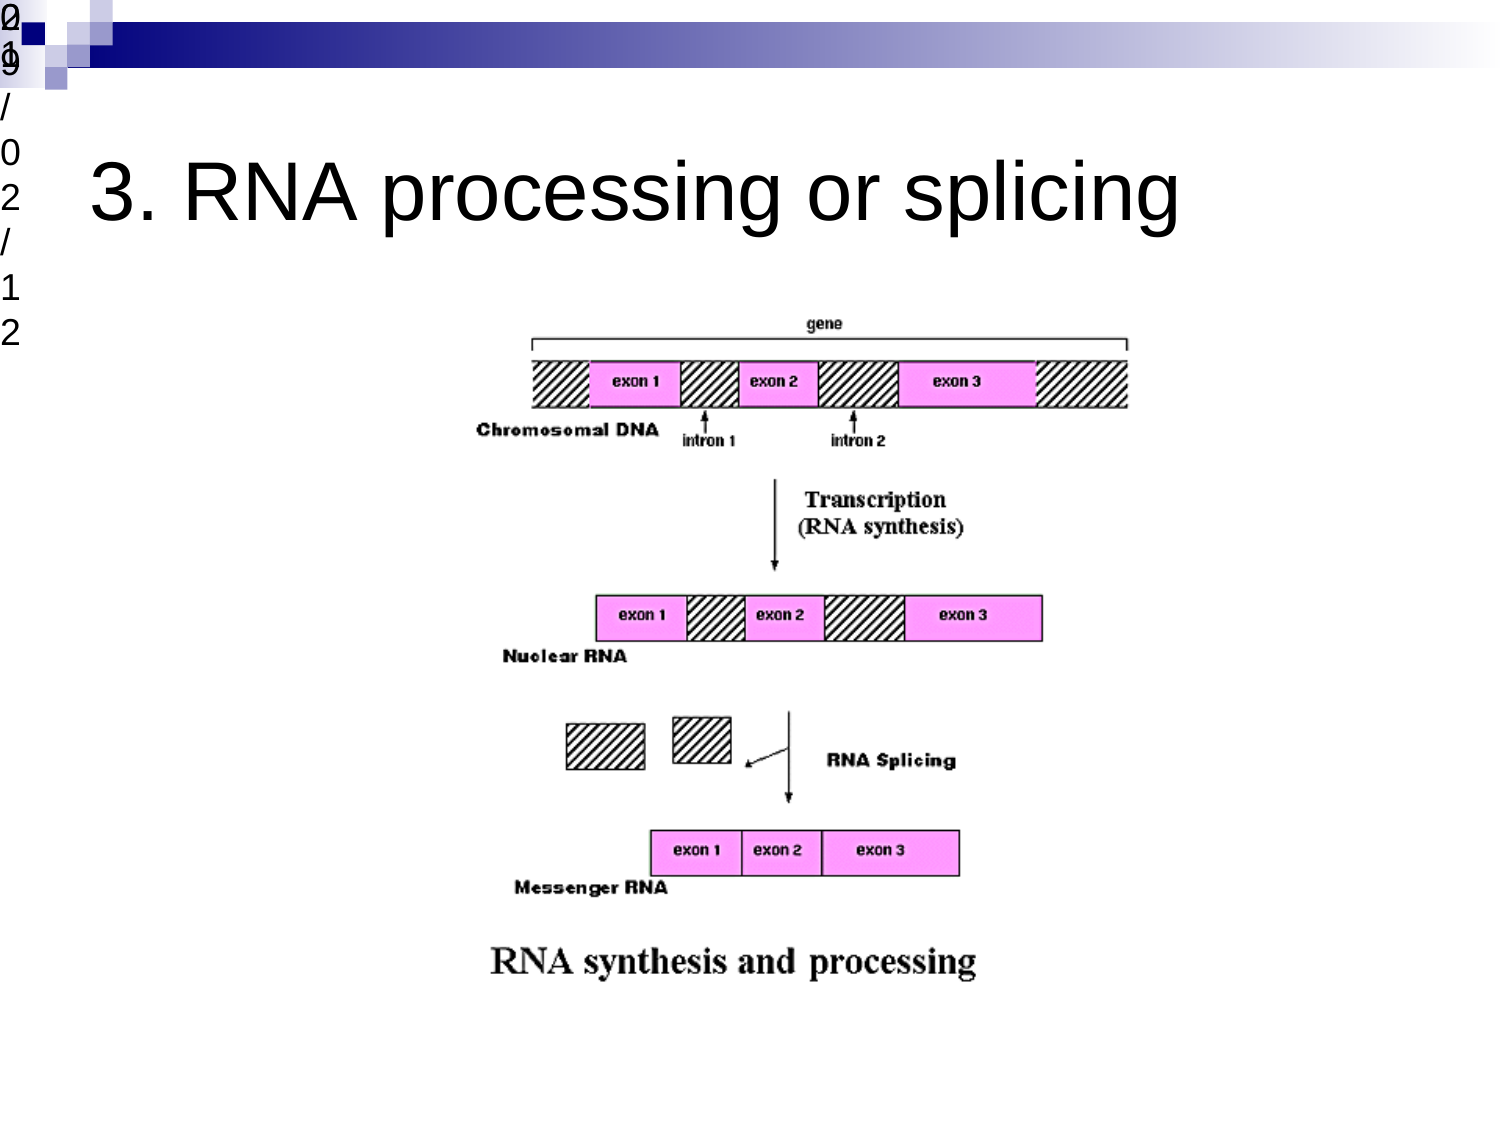

09/02/12
# 3. RNA processing or splicing